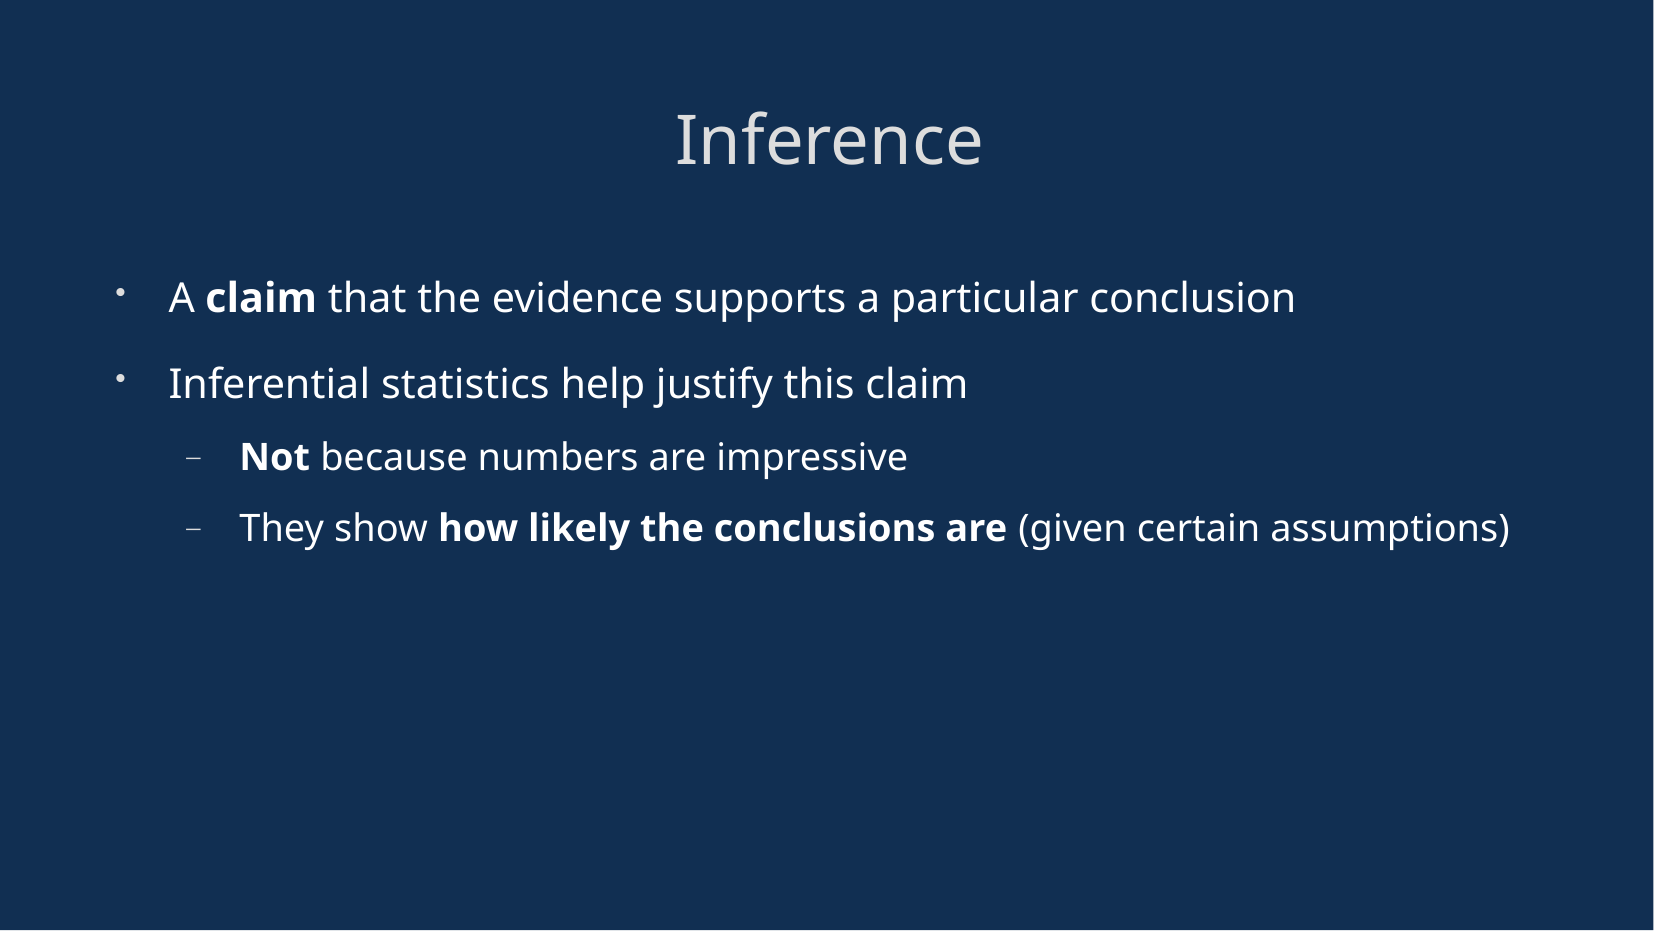

# Inference
A claim that the evidence supports a particular conclusion
Inferential statistics help justify this claim
Not because numbers are impressive
They show how likely the conclusions are (given certain assumptions)